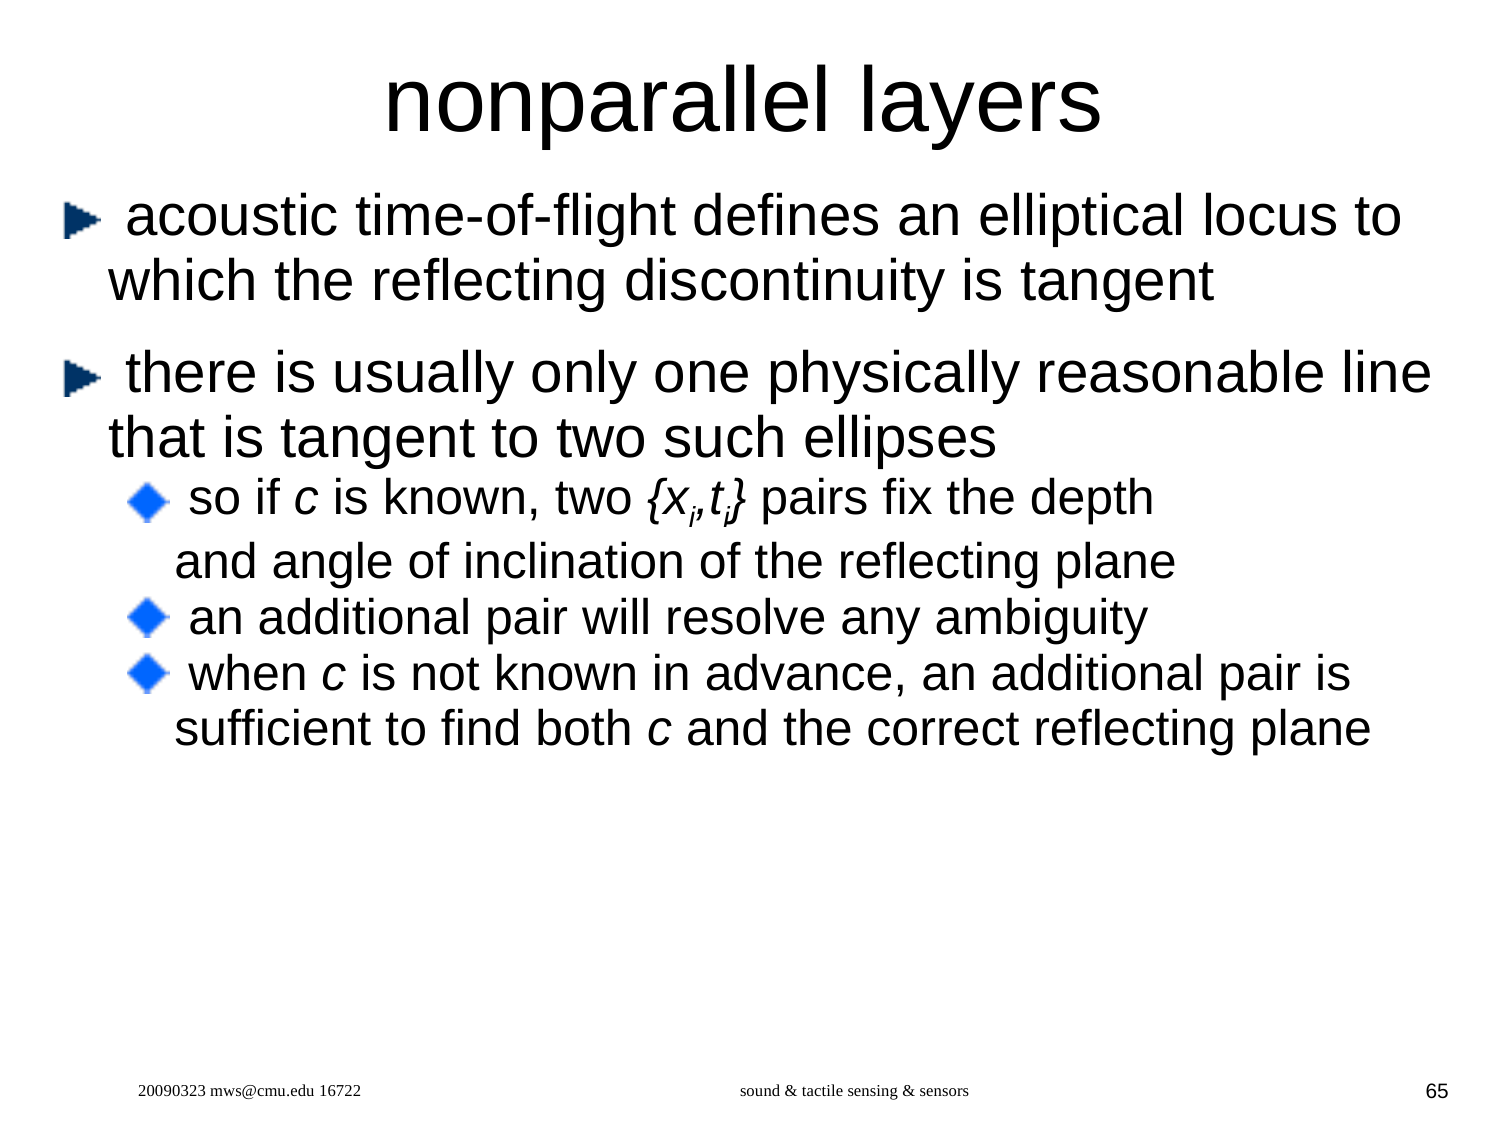

# nonparallel layers
 acoustic time-of-flight defines an elliptical locus to which the reflecting discontinuity is tangent
 there is usually only one physically reasonable line that is tangent to two such ellipses
 so if c is known, two {xi,ti} pairs fix the depth
and angle of inclination of the reflecting plane
 an additional pair will resolve any ambiguity
 when c is not known in advance, an additional pair is sufficient to find both c and the correct reflecting plane
65
20090323 mws@cmu.edu 16722
sound & tactile sensing & sensors